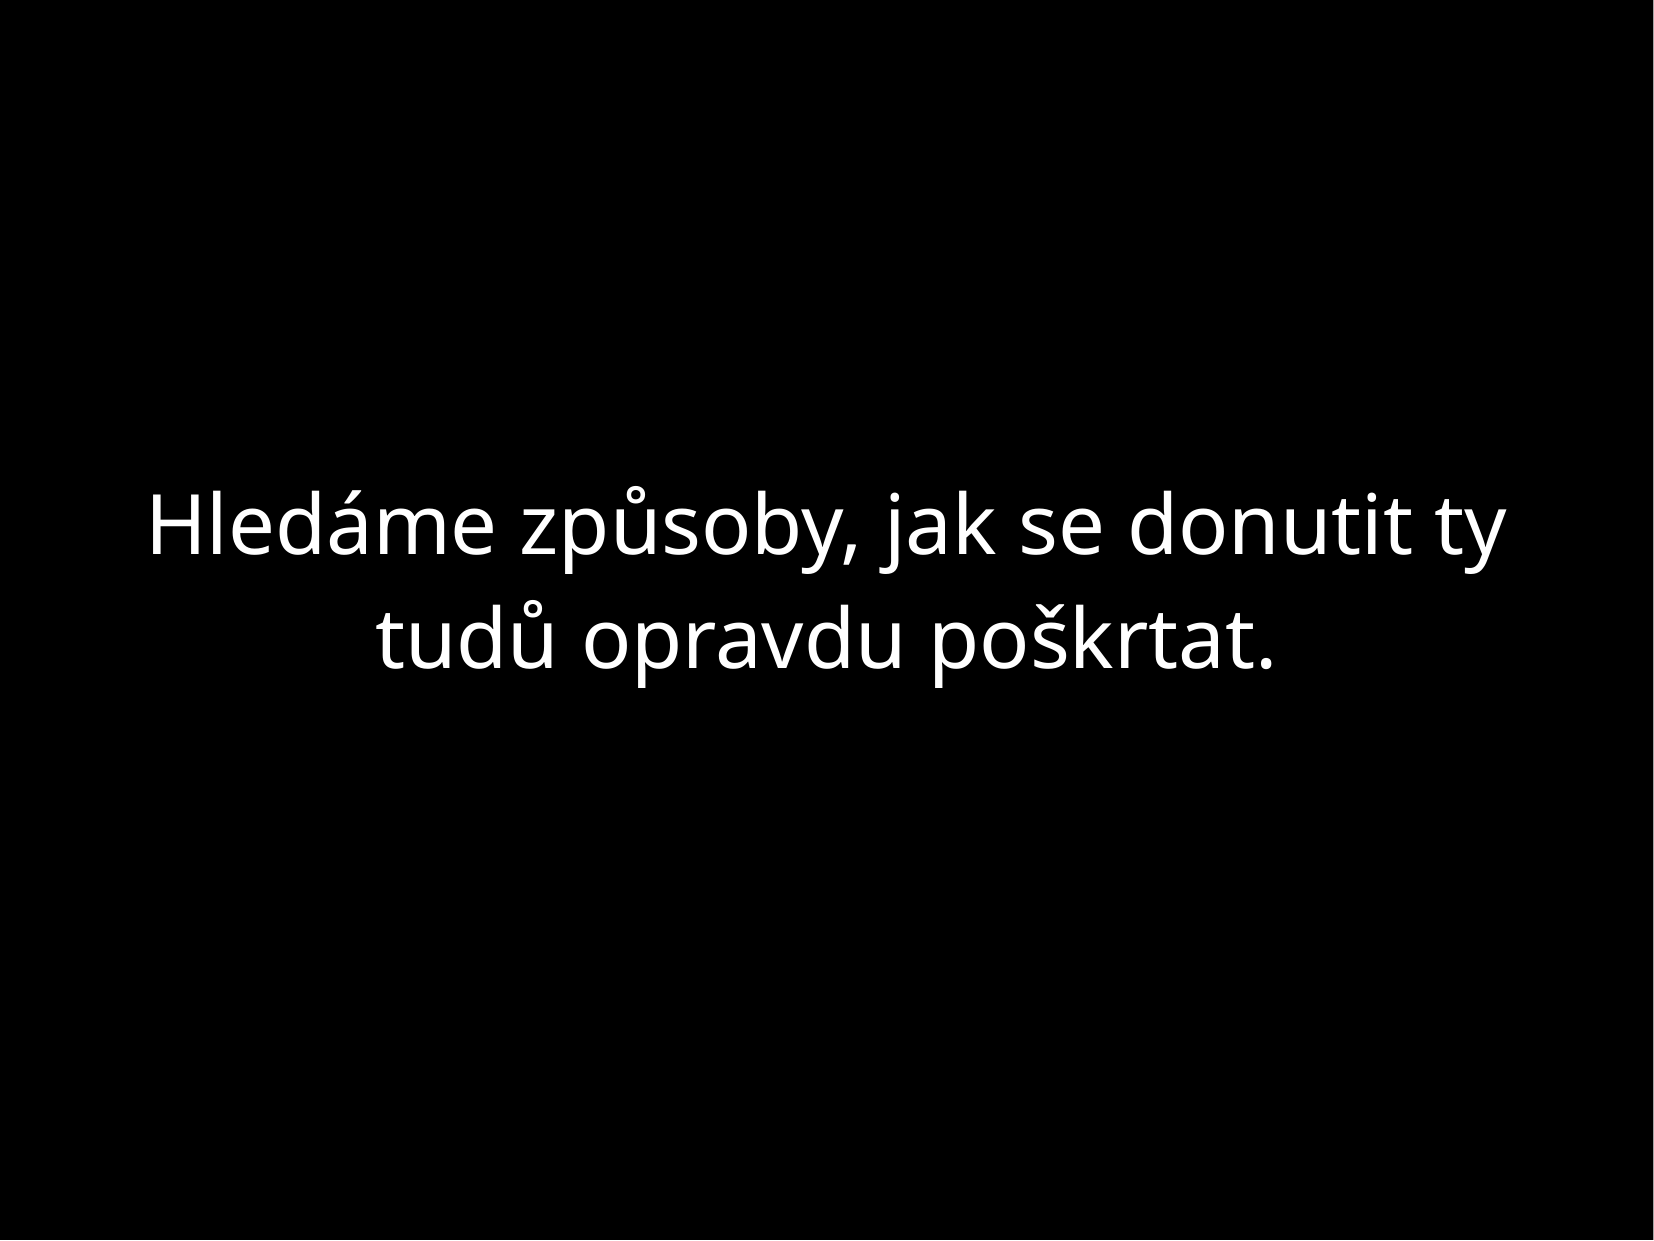

# Hledáme způsoby, jak se donutit ty tudů opravdu poškrtat.